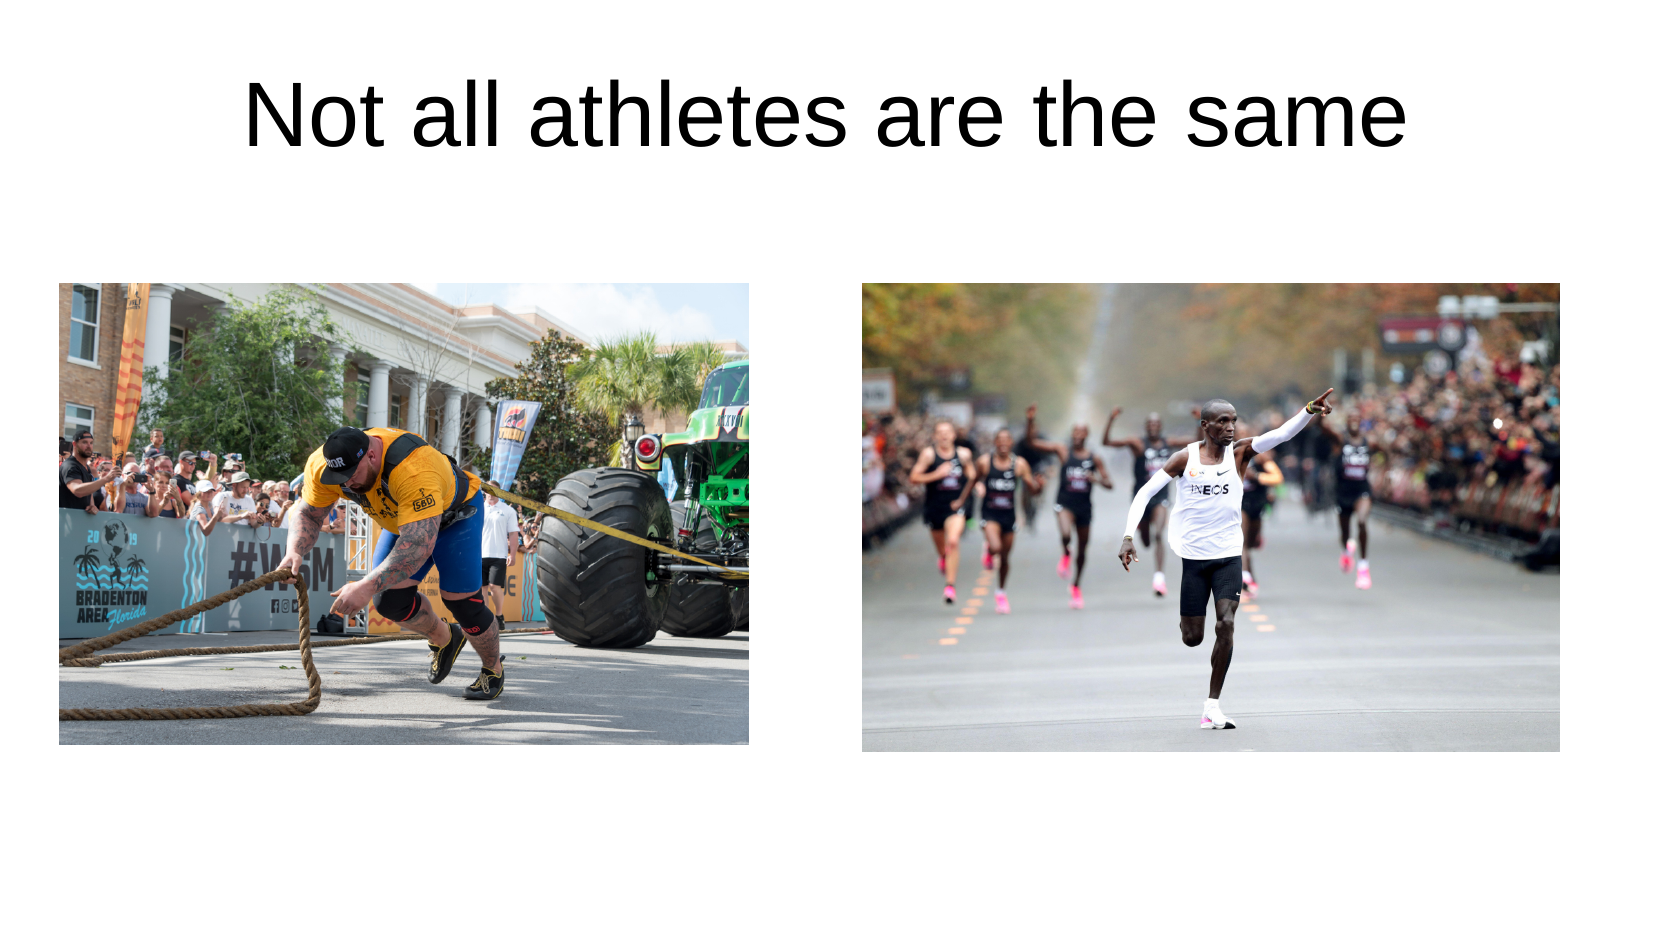

# Not all athletes are the same